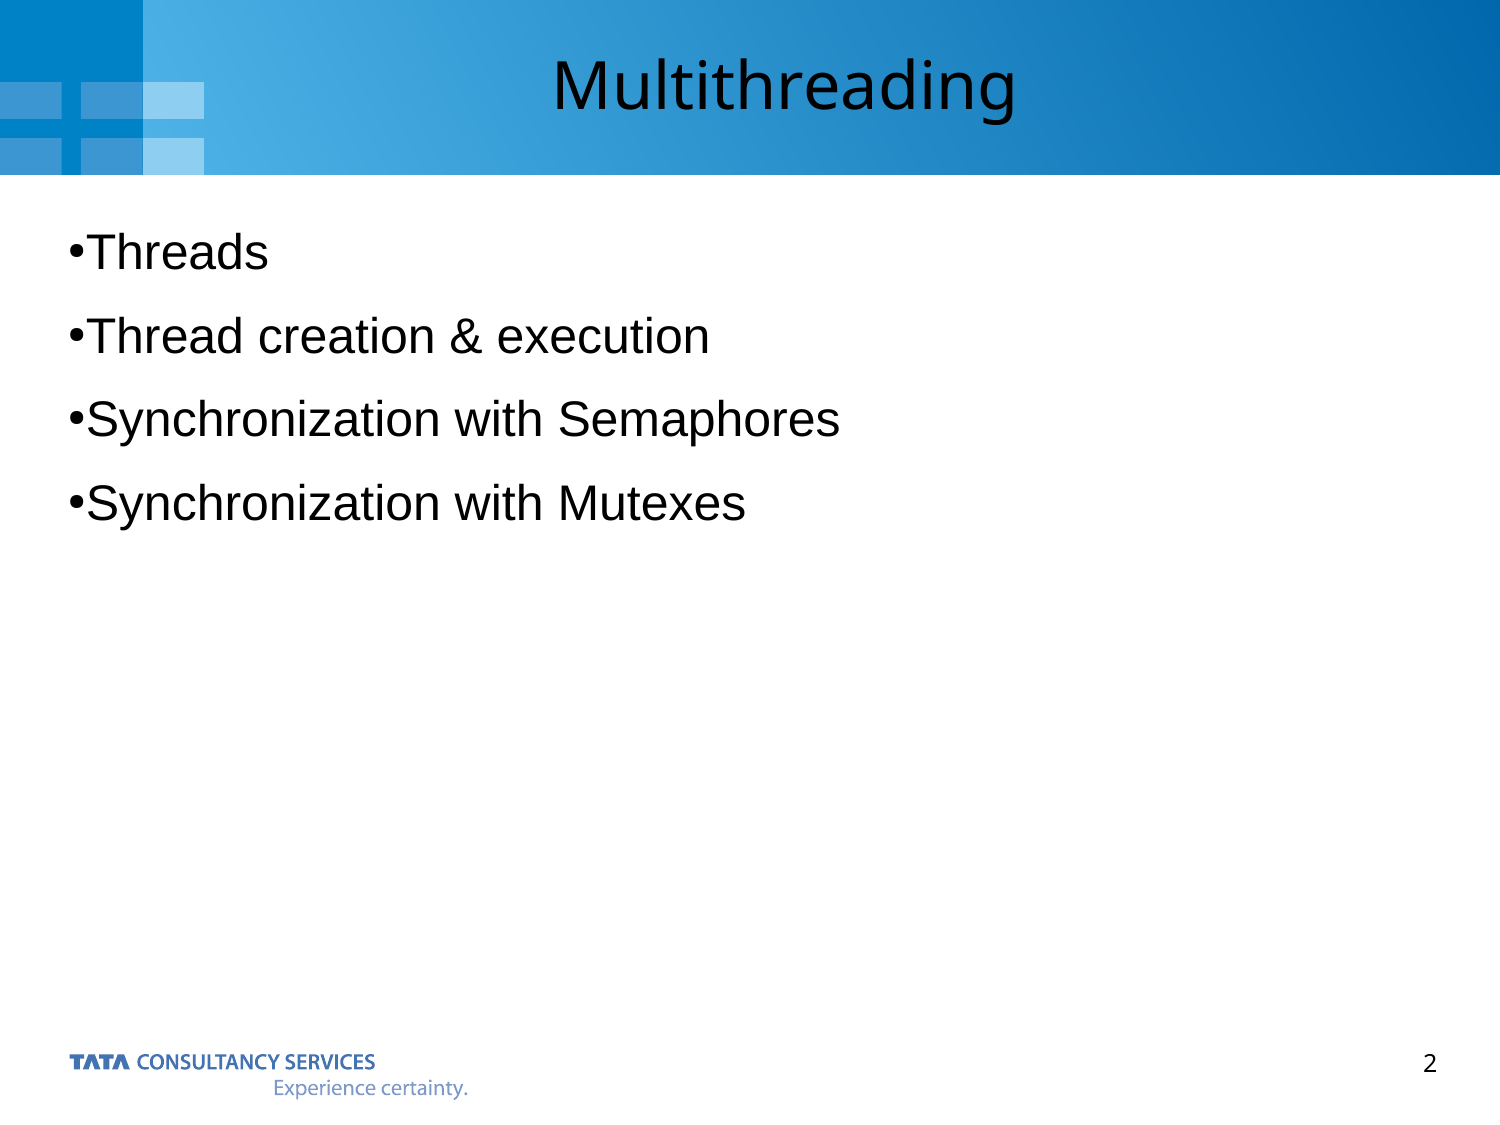

Multithreading
Threads
Thread creation & execution
Synchronization with Semaphores
Synchronization with Mutexes